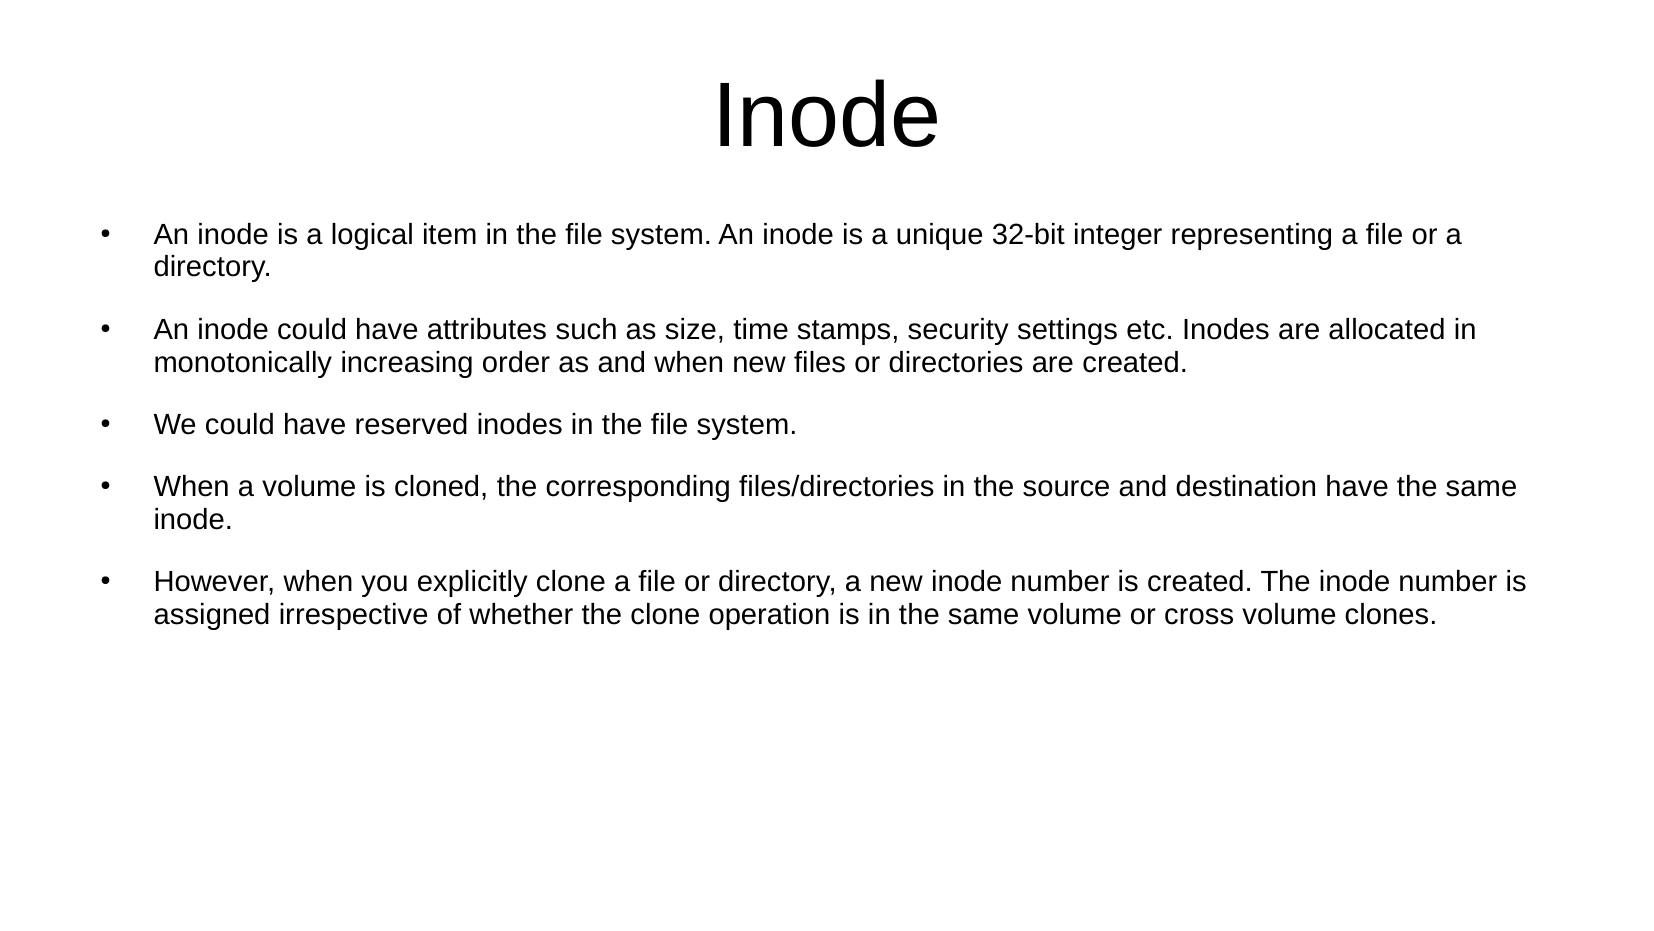

# Inode
An inode is a logical item in the file system. An inode is a unique 32-bit integer representing a file or a directory.
An inode could have attributes such as size, time stamps, security settings etc. Inodes are allocated in monotonically increasing order as and when new files or directories are created.
We could have reserved inodes in the file system.
When a volume is cloned, the corresponding files/directories in the source and destination have the same inode.
However, when you explicitly clone a file or directory, a new inode number is created. The inode number is assigned irrespective of whether the clone operation is in the same volume or cross volume clones.